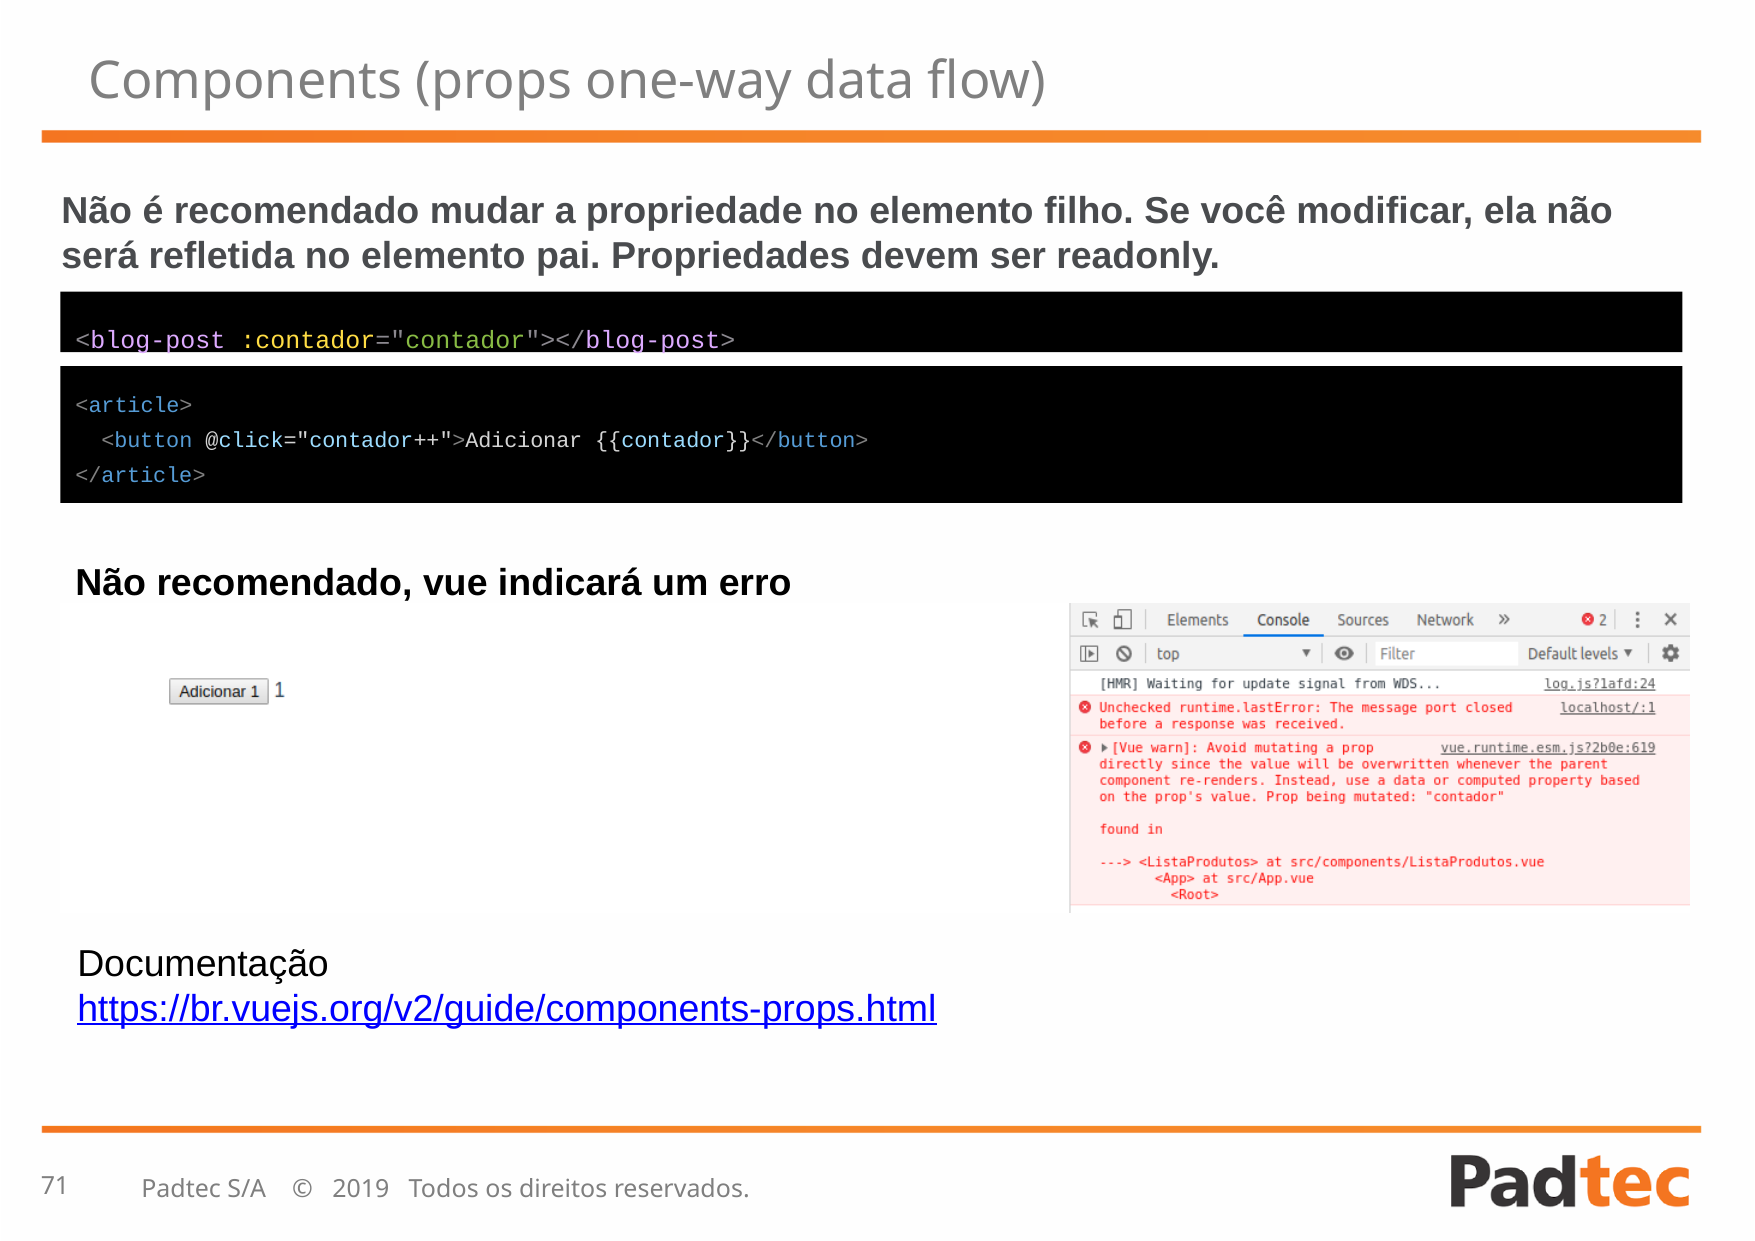

# Components (props one-way data flow)
Não é recomendado mudar a propriedade no elemento filho. Se você modificar, ela não será refletida no elemento pai. Propriedades devem ser readonly.
<blog-post :contador="contador"></blog-post>
<article>
 <button @click="contador++">Adicionar {{contador}}</button>
</article>
Não recomendado, vue indicará um erro
Documentação
https://br.vuejs.org/v2/guide/components-props.html